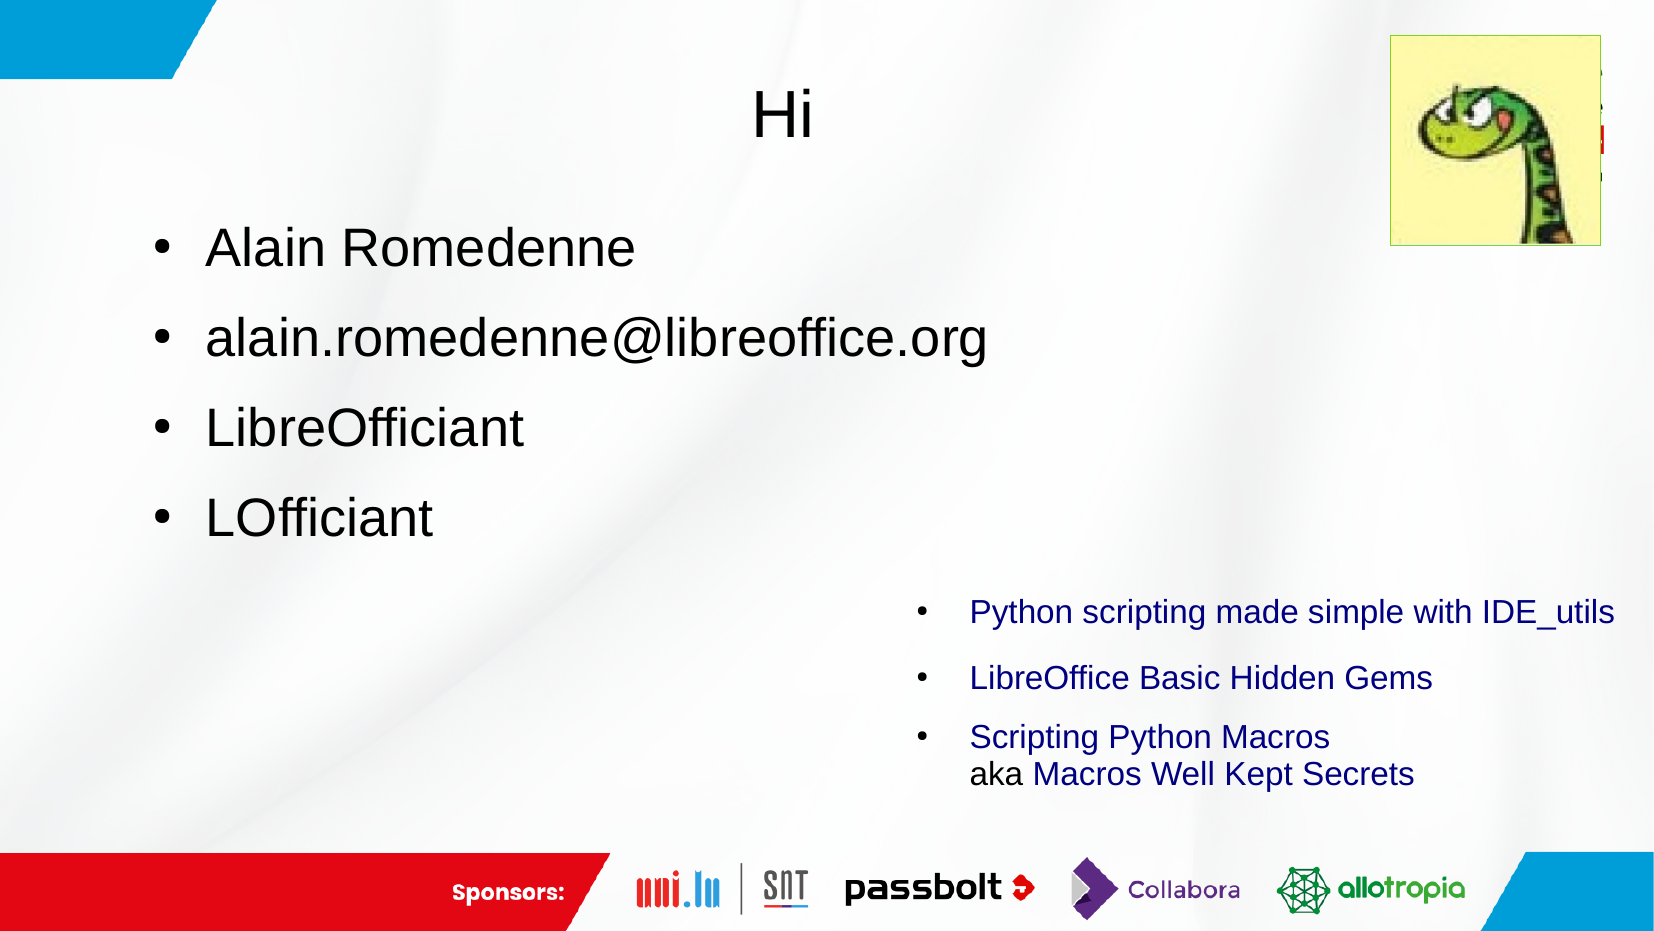

# Hi
Alain Romedenne
alain.romedenne@libreoffice.org
LibreOfficiant
LOfficiant
Python scripting made simple with IDE_utils
LibreOffice Basic Hidden Gems
Scripting Python Macros
aka Macros Well Kept Secrets